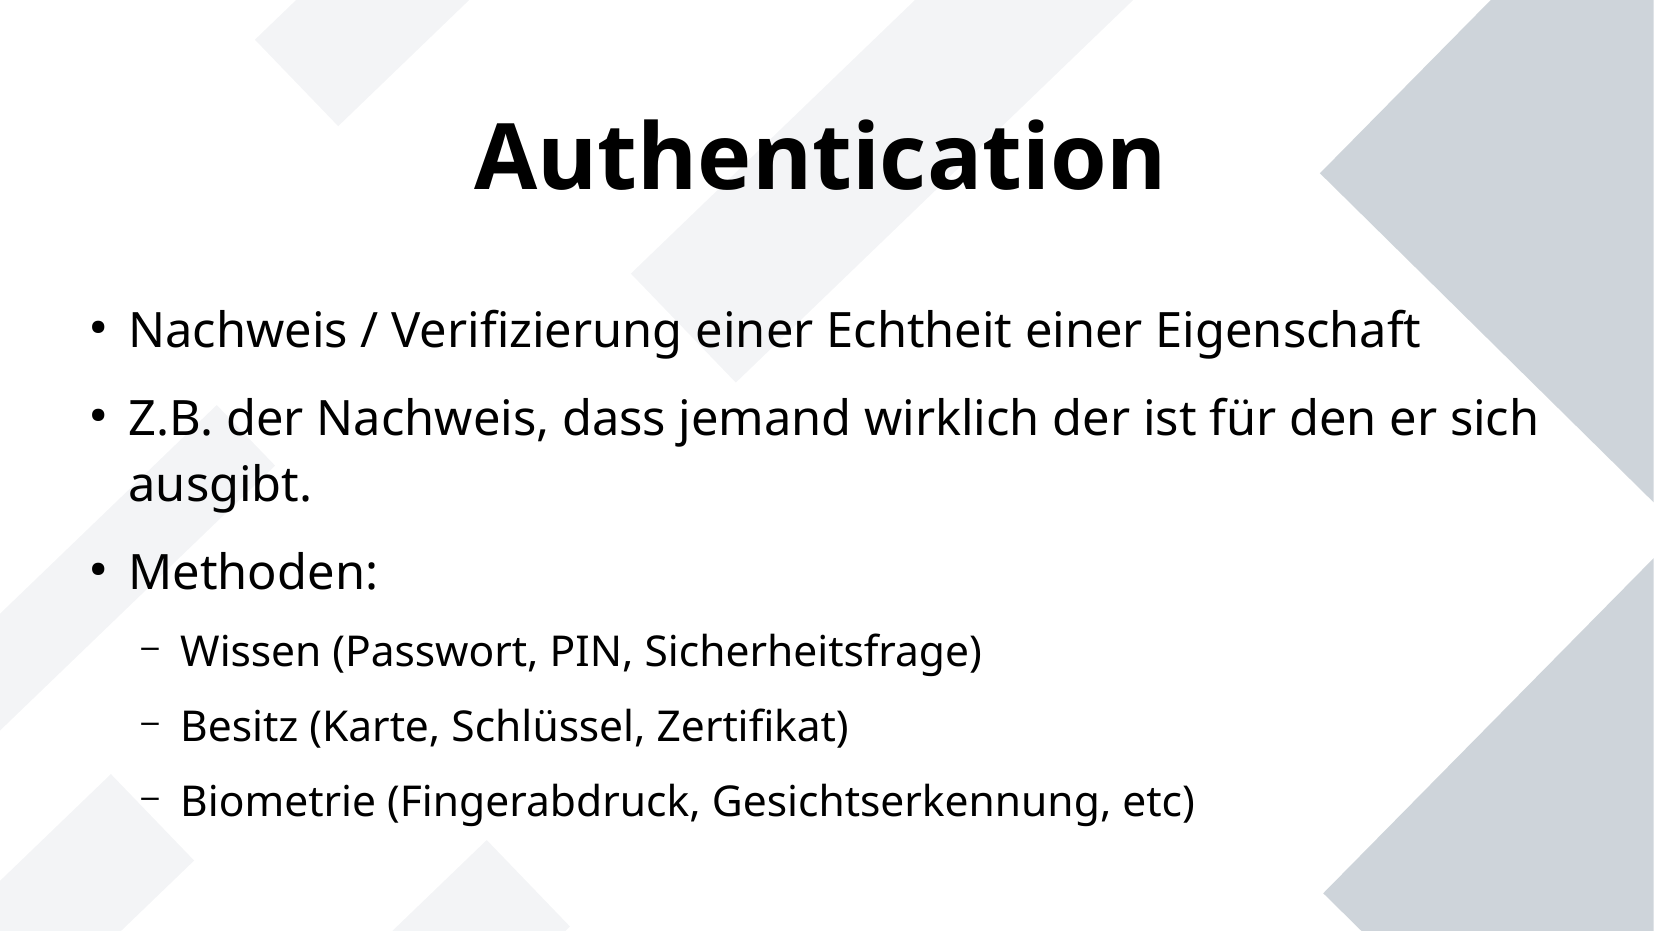

# Authentication
Nachweis / Verifizierung einer Echtheit einer Eigenschaft
Z.B. der Nachweis, dass jemand wirklich der ist für den er sich ausgibt.
Methoden:
Wissen (Passwort, PIN, Sicherheitsfrage)
Besitz (Karte, Schlüssel, Zertifikat)
Biometrie (Fingerabdruck, Gesichtserkennung, etc)